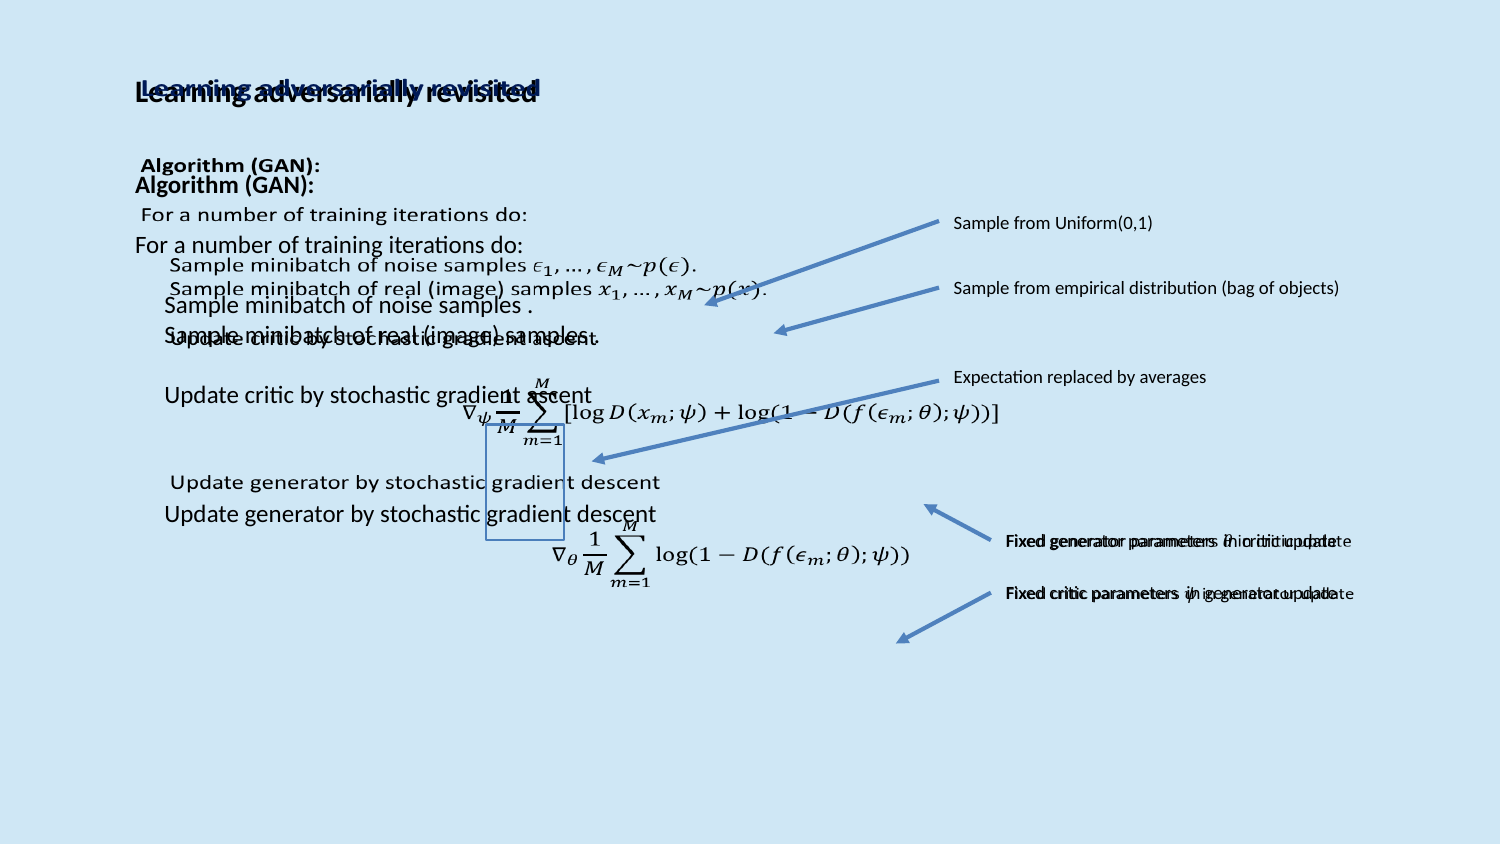

Learning adversarially revisited
Algorithm (GAN):
For a number of training iterations do:
Sample minibatch of noise samples .
Sample minibatch of real (image) samples .
Update critic by stochastic gradient ascent
Update generator by stochastic gradient descent
Sample from Uniform(0,1)
Sample from empirical distribution (bag of objects)
Expectation replaced by averages
Fixed generator parameters in critic update
Fixed critic parameters in generator update